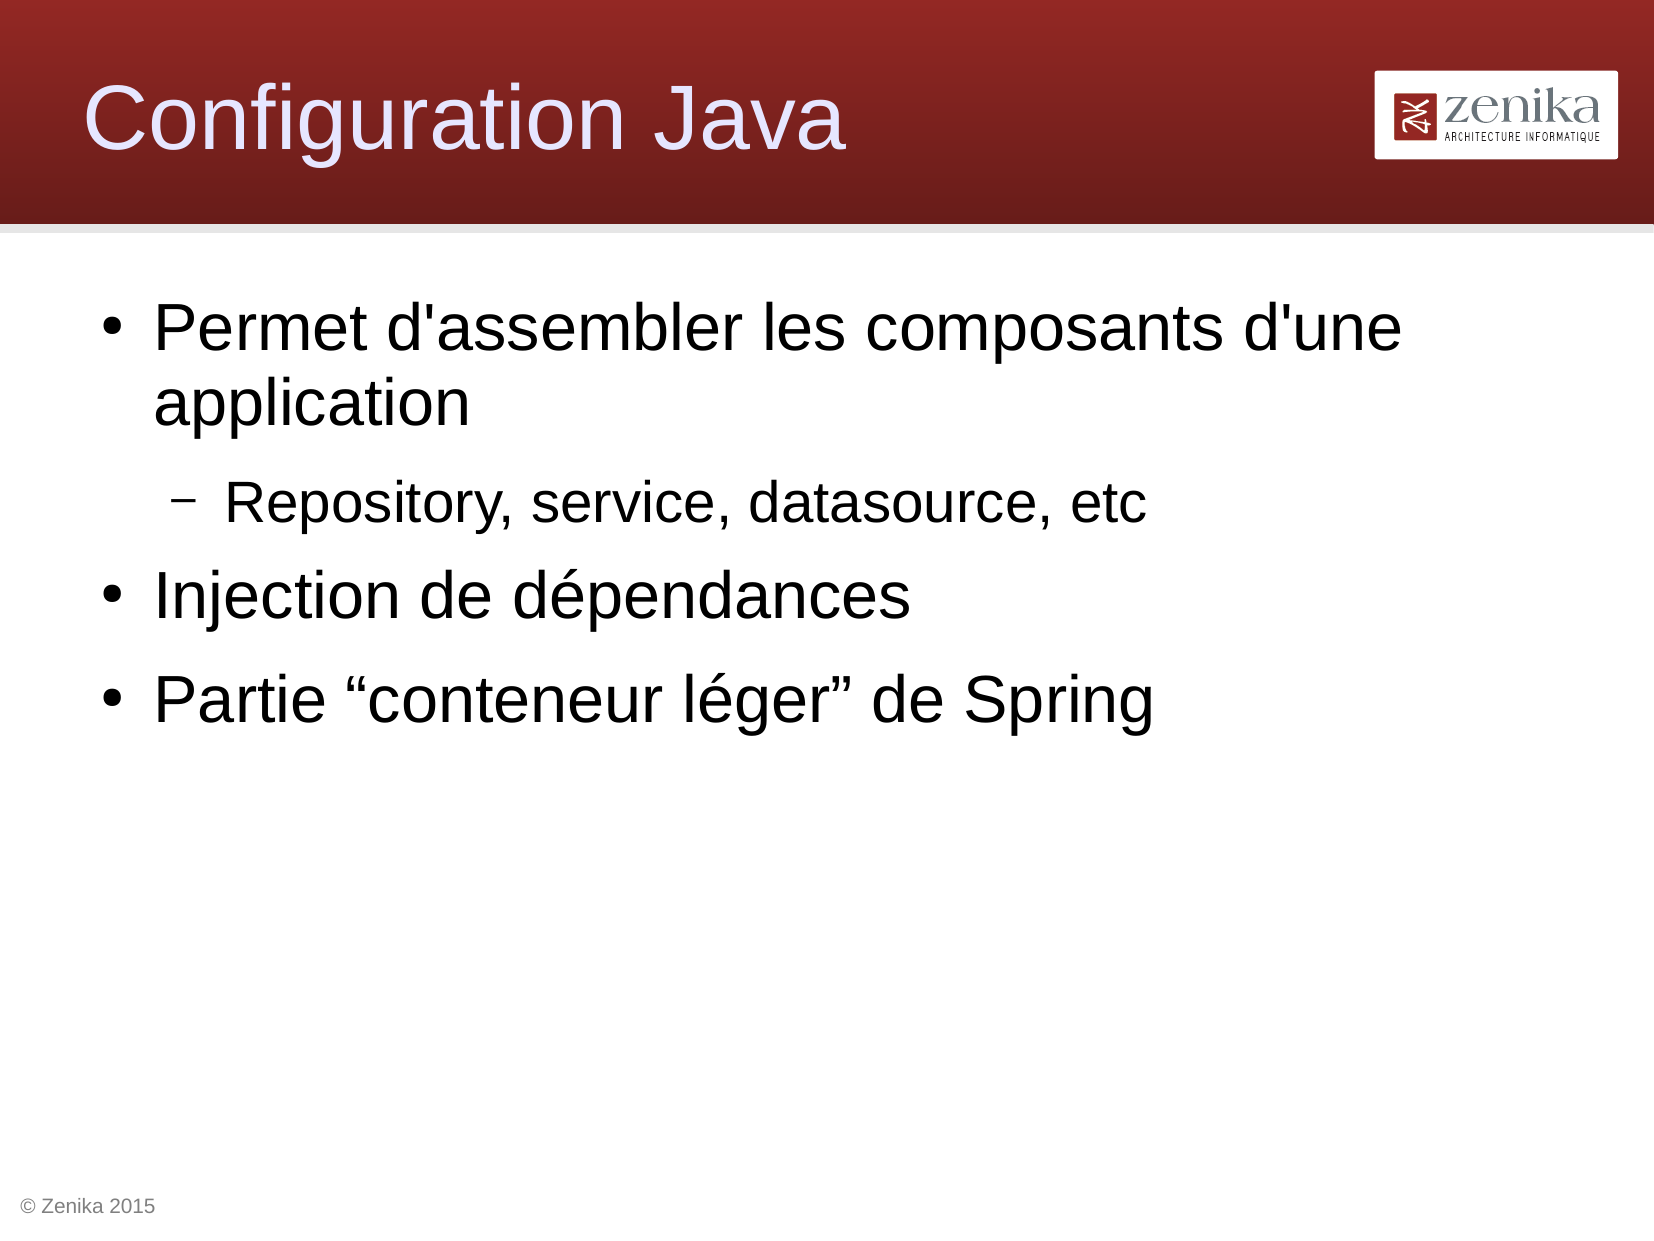

# Configuration Java
Permet d'assembler les composants d'une application
Repository, service, datasource, etc
Injection de dépendances
Partie “conteneur léger” de Spring